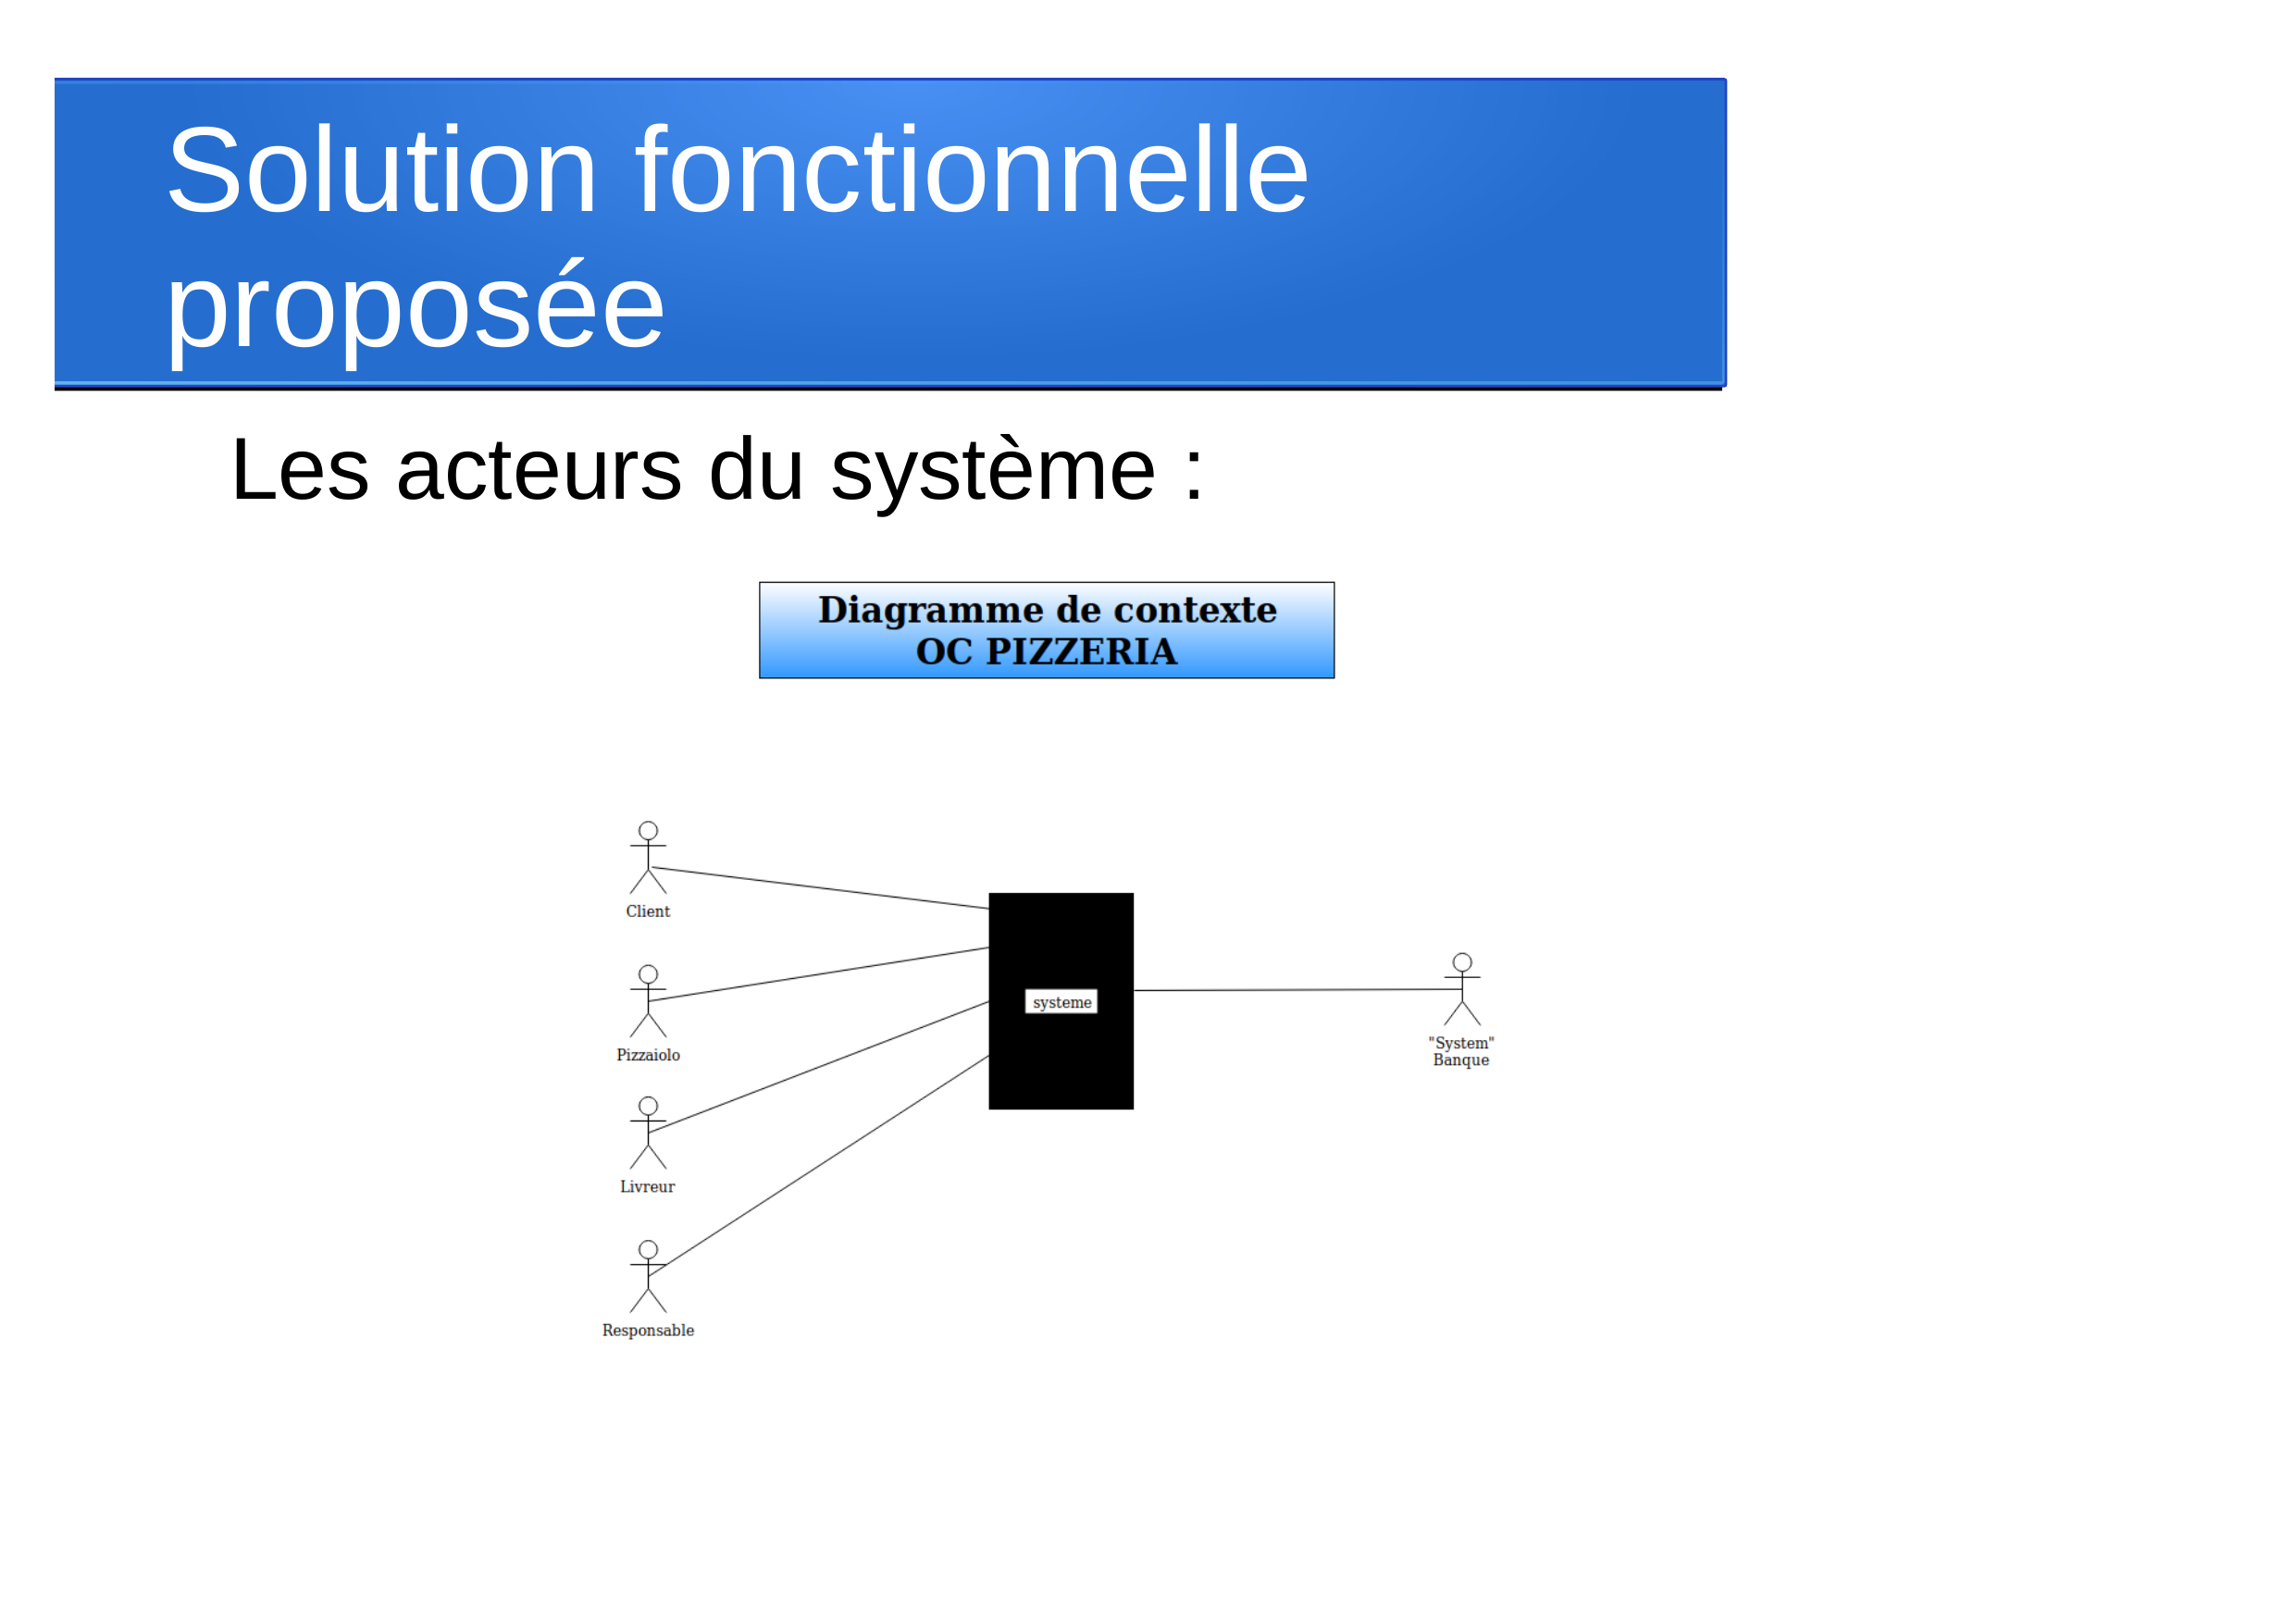

# Solution fonctionnelle proposée
Les acteurs du système :